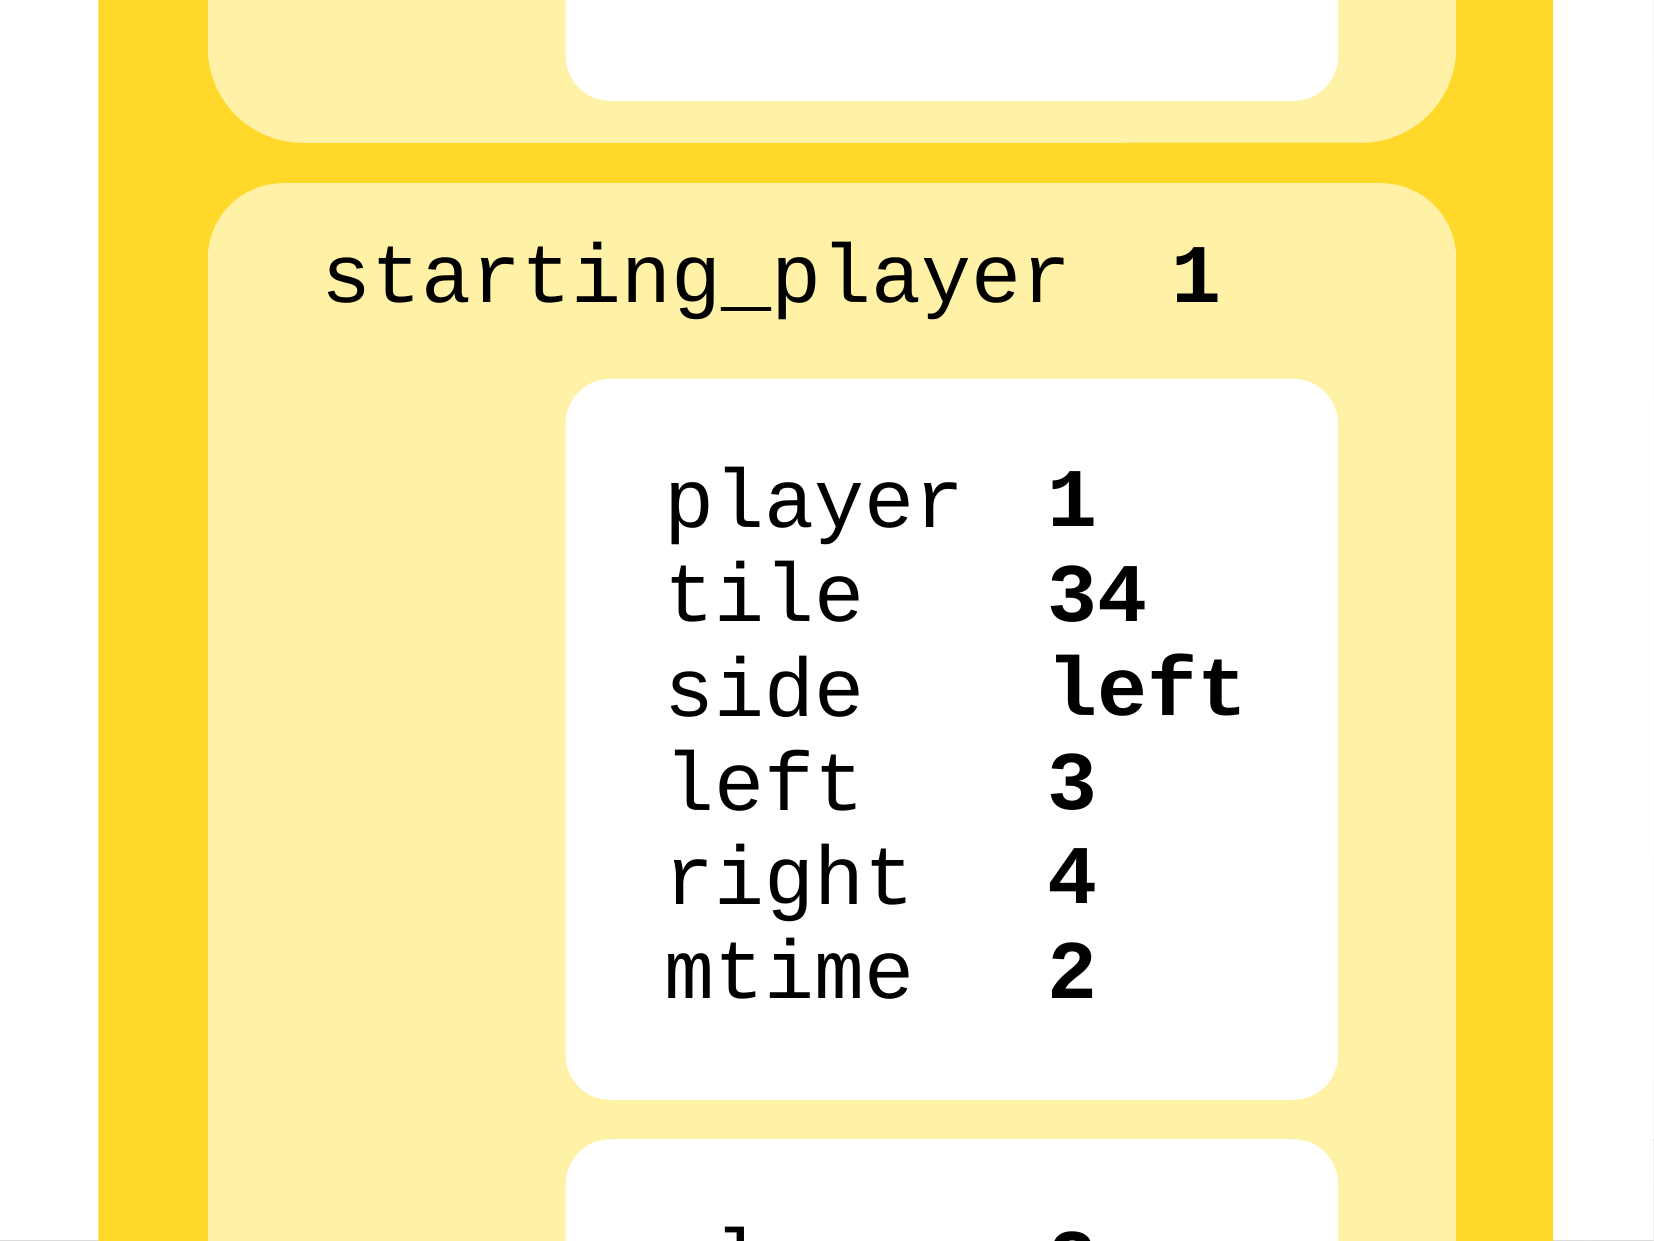

2
46
right
6
4
1
player
tile
side
left
right
mtime
starting_player 1
1
34
left
3
4
2
player
tile
side
left
right
mtime
2
46
right
6
4
1
player
tile
side
left
right
mtime